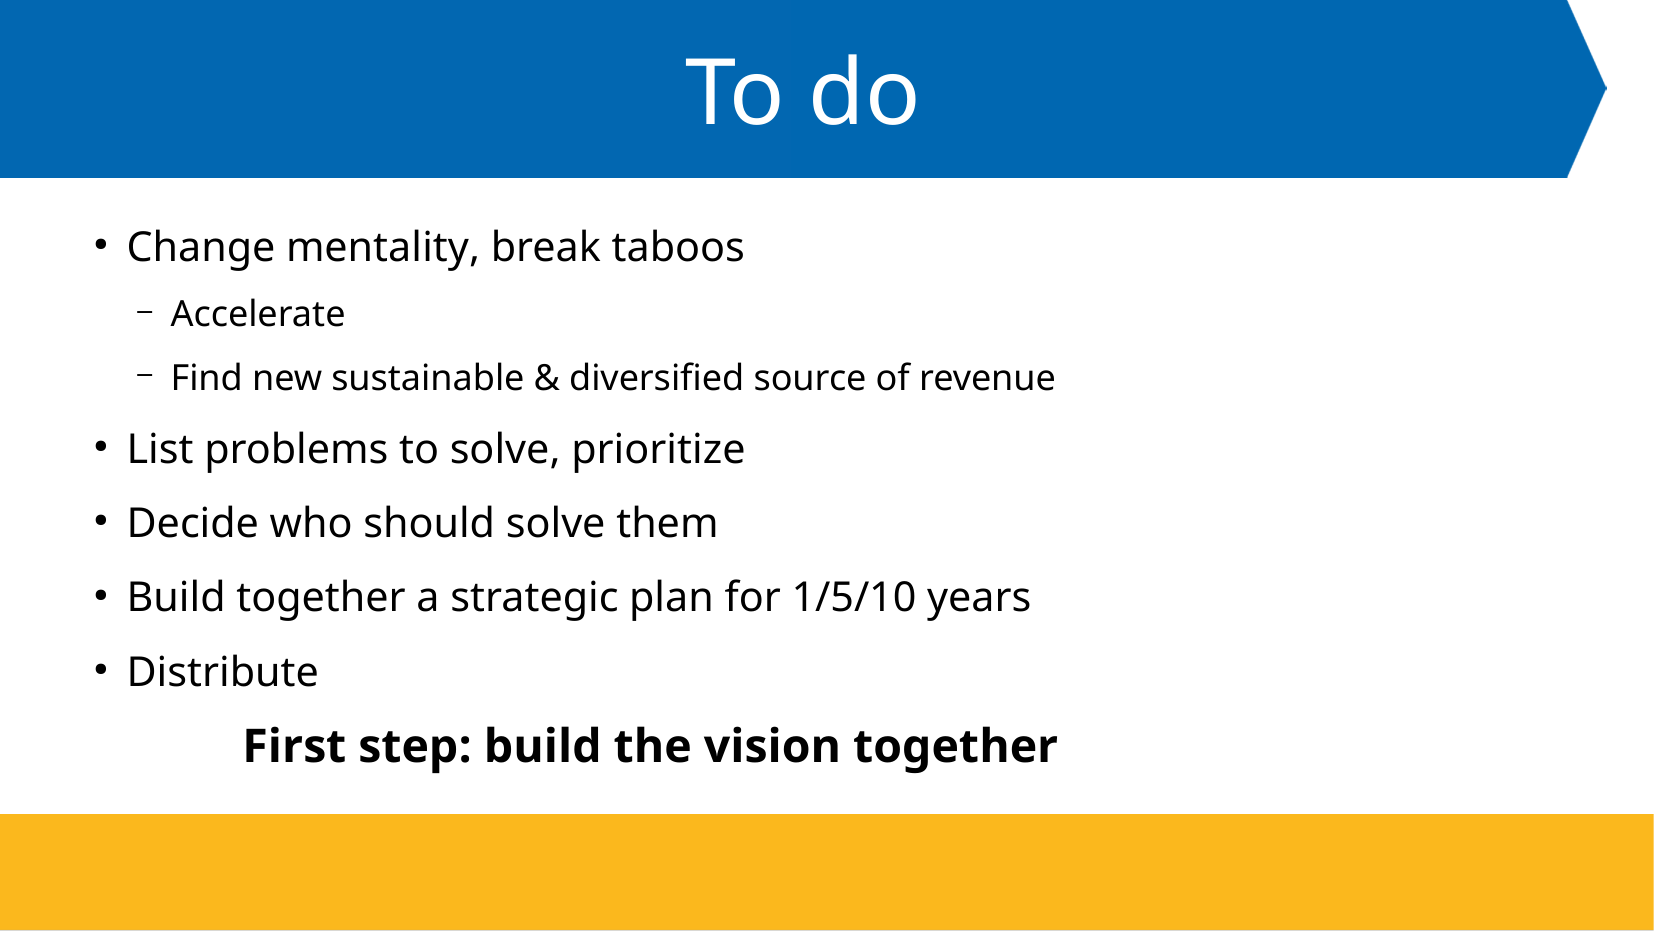

# To do
Change mentality, break taboos
Accelerate
Find new sustainable & diversified source of revenue
List problems to solve, prioritize
Decide who should solve them
Build together a strategic plan for 1/5/10 years
Distribute
 First step: build the vision together